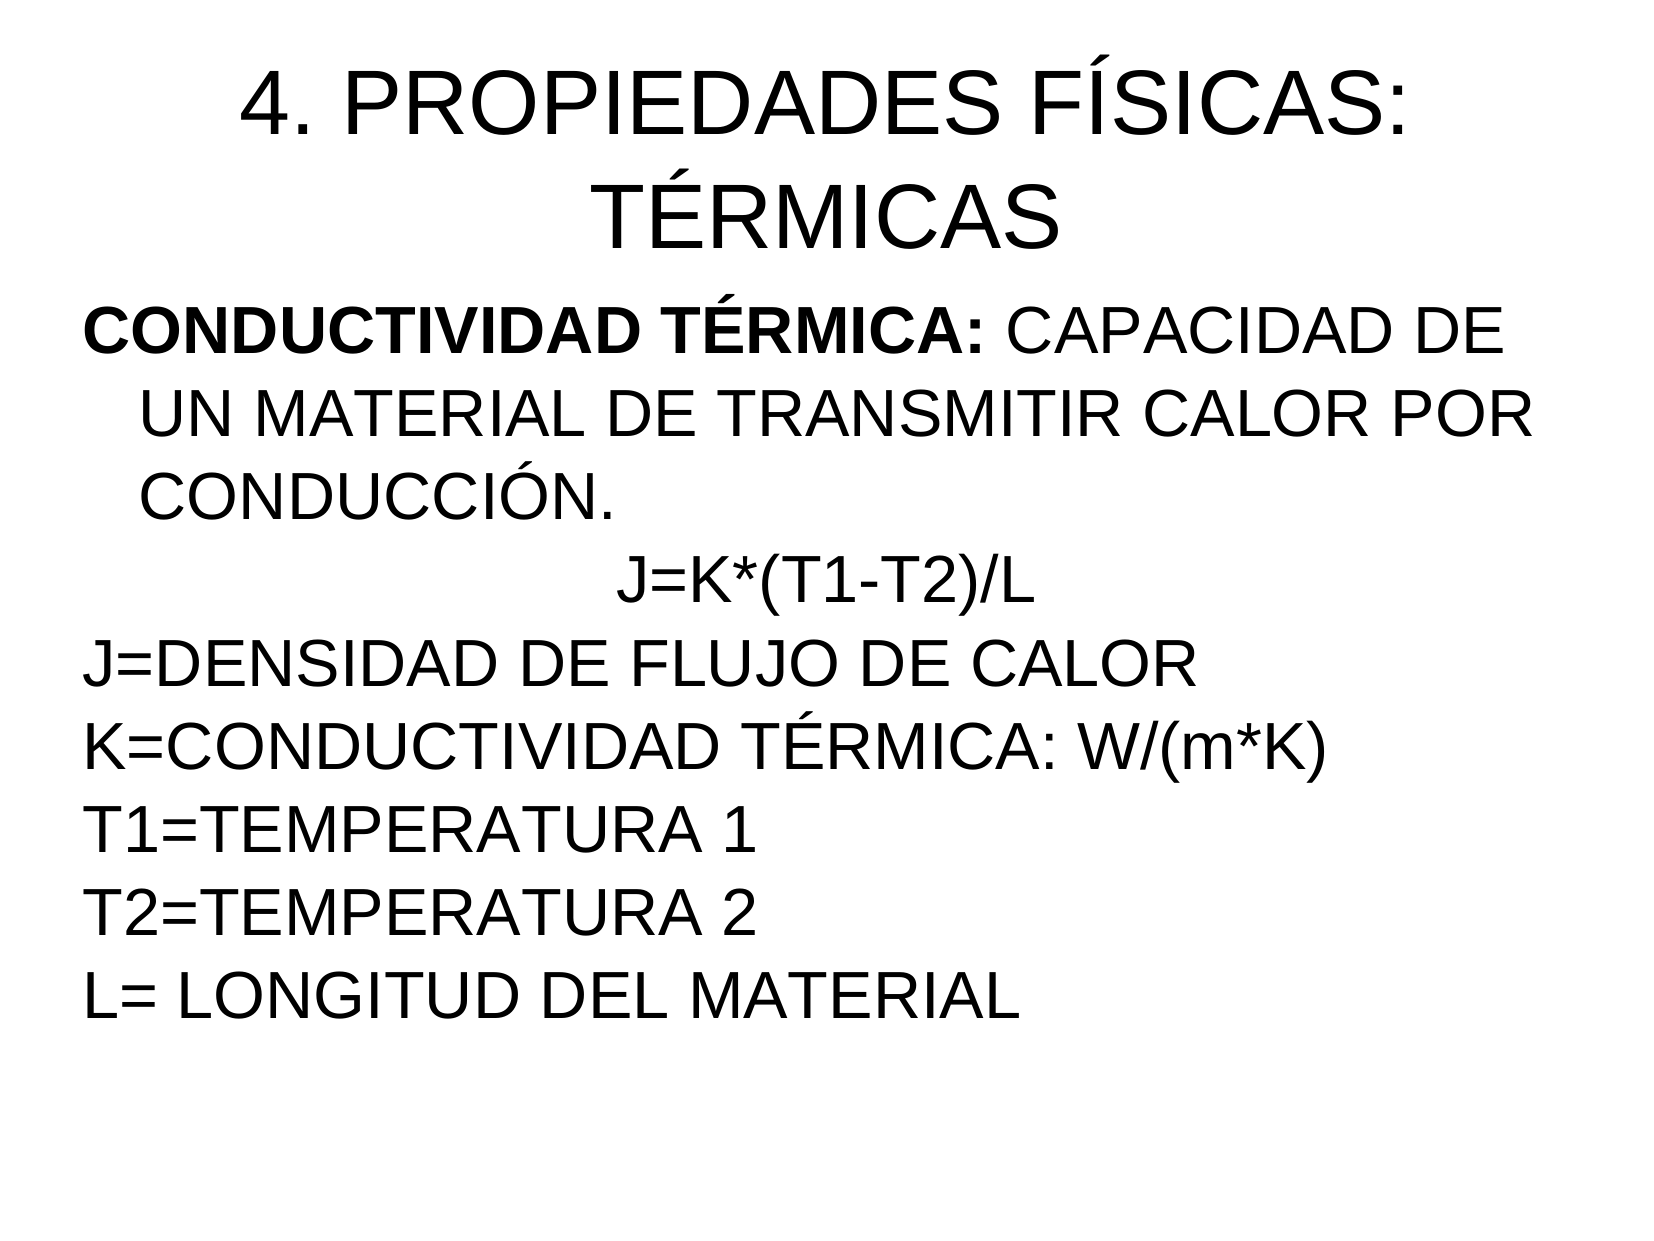

4. PROPIEDADES FÍSICAS: TÉRMICAS
# CONDUCTIVIDAD TÉRMICA: CAPACIDAD DE UN MATERIAL DE TRANSMITIR CALOR POR CONDUCCIÓN.
J=K*(T1-T2)/L
J=DENSIDAD DE FLUJO DE CALOR
K=CONDUCTIVIDAD TÉRMICA: W/(m*K)
T1=TEMPERATURA 1
T2=TEMPERATURA 2
L= LONGITUD DEL MATERIAL